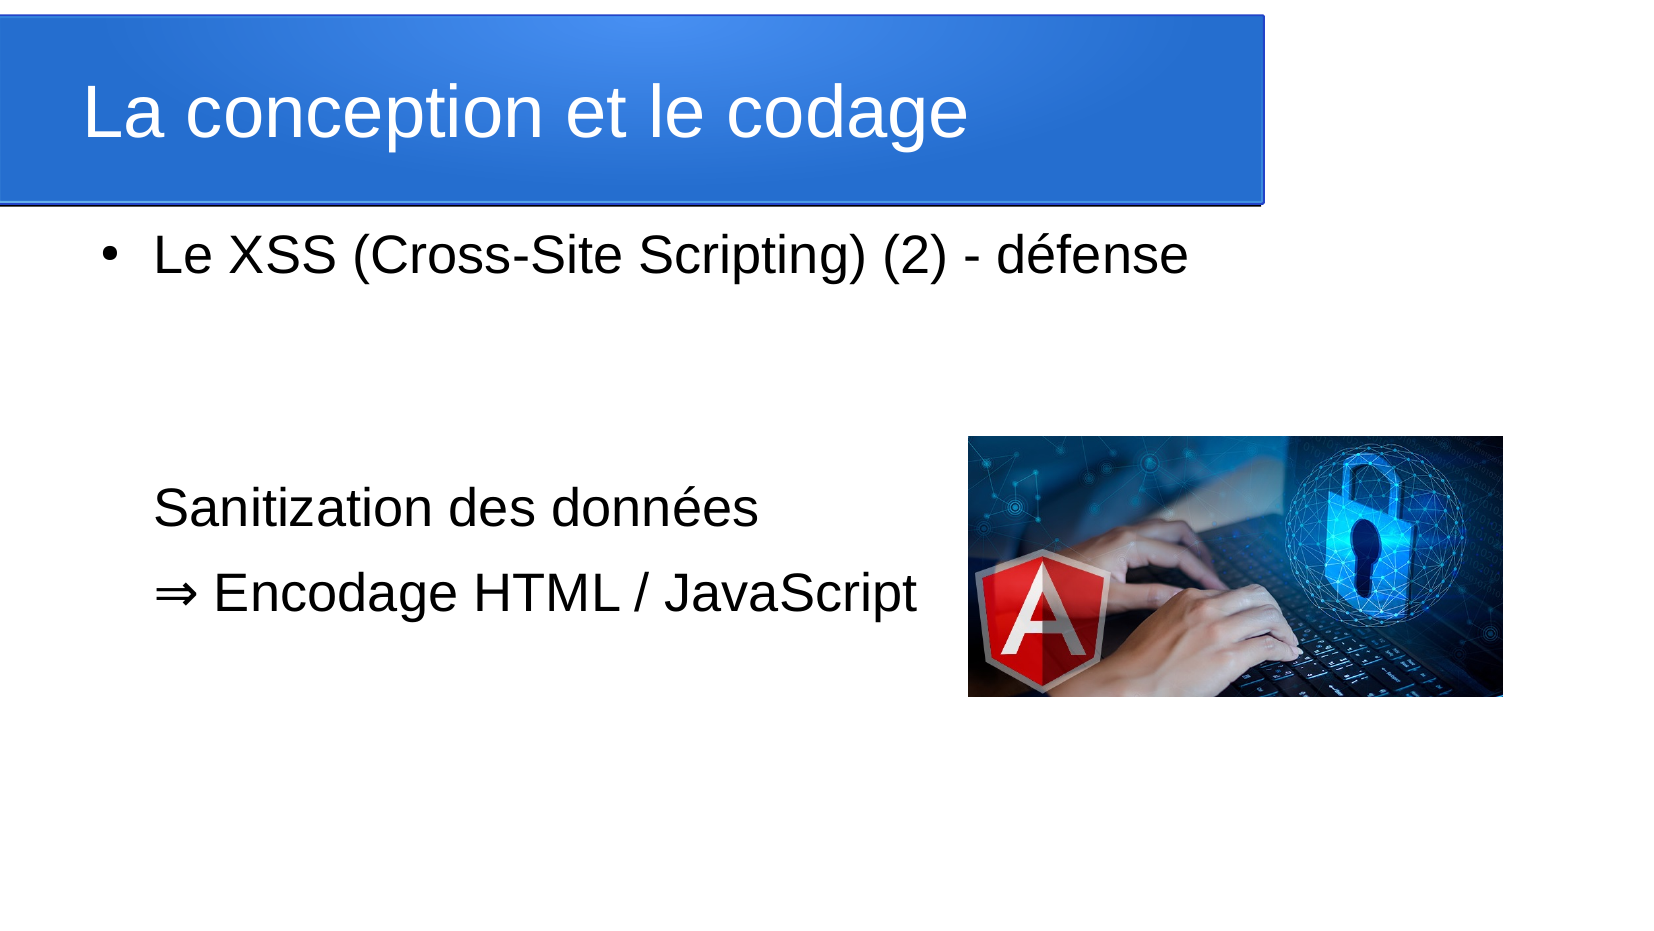

# La conception et le codage
Le XSS (Cross-Site Scripting) (2) - défense
Sanitization des données
⇒ Encodage HTML / JavaScript